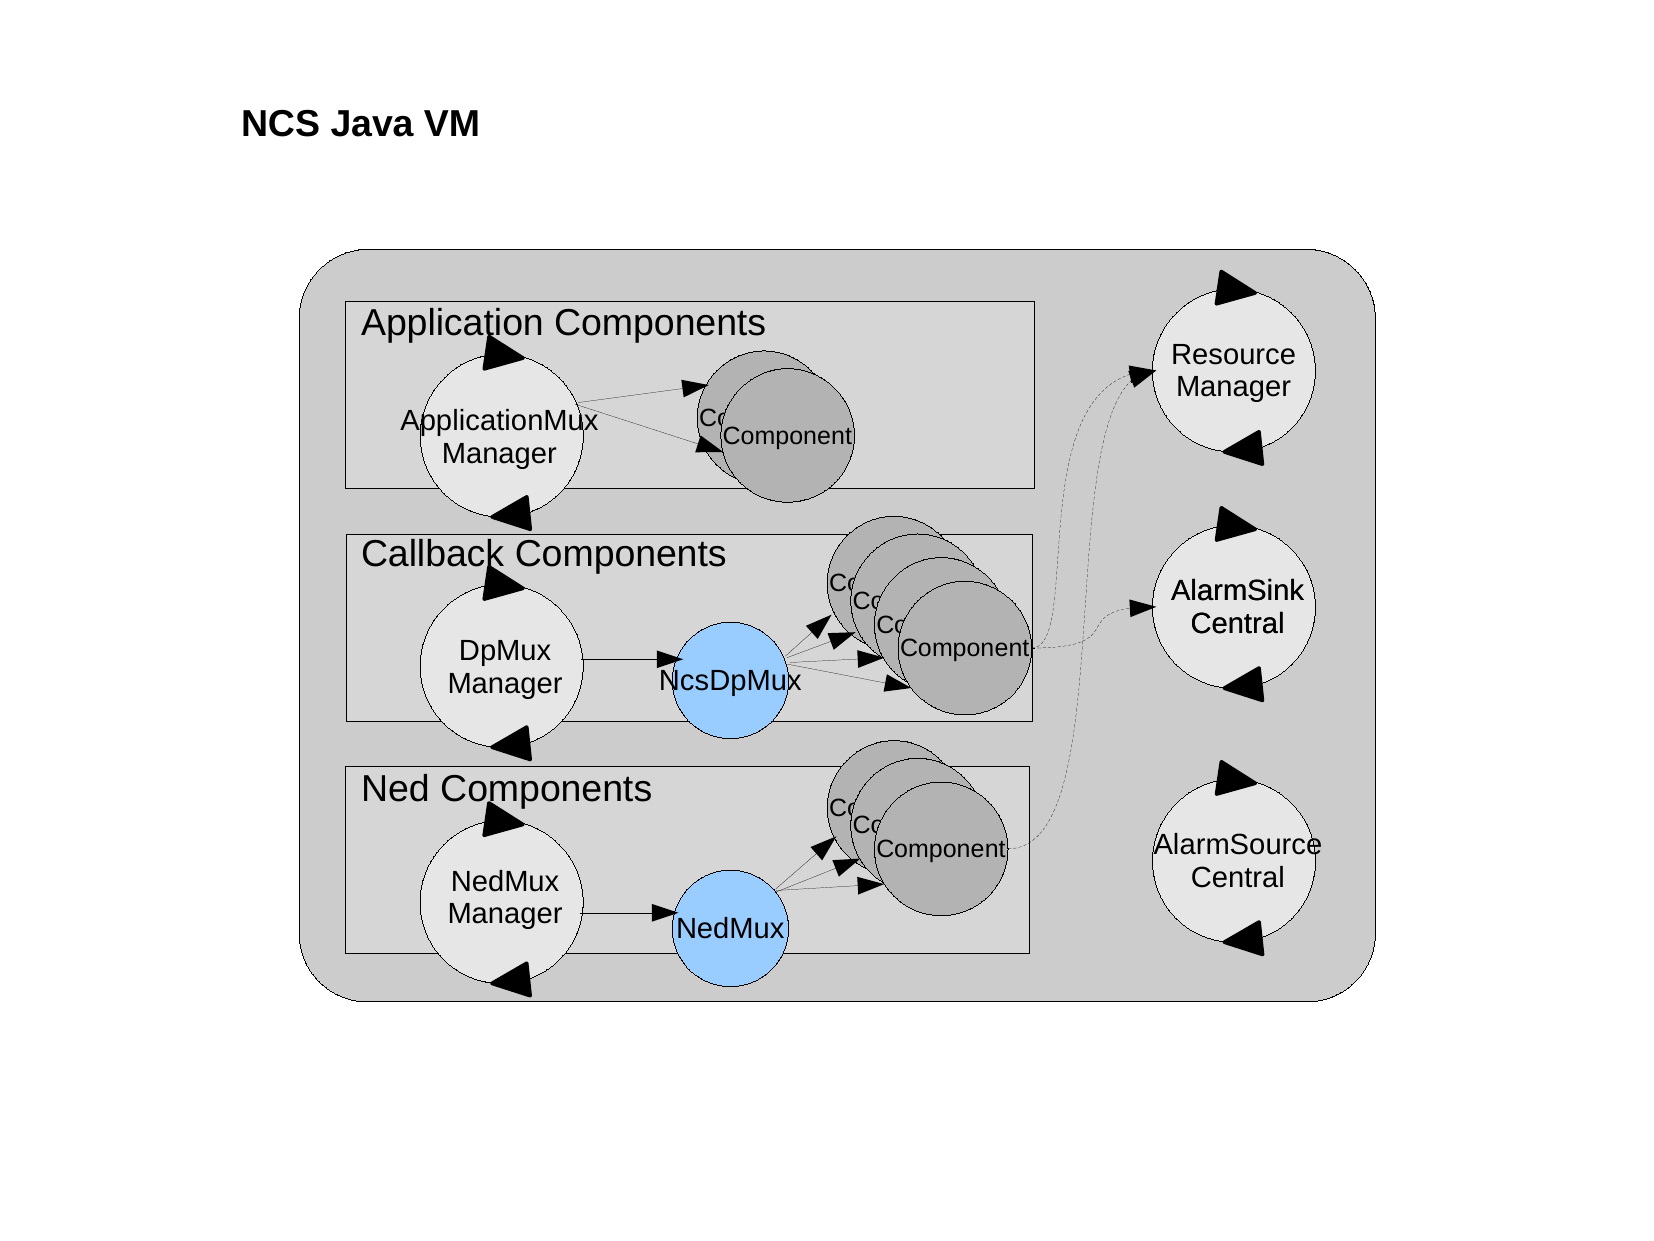

NCS Java VM
Application Components
Resource
Manager
Component
Component
ApplicationMux
Manager
Component
Callback Components
Component
Component
AlarmSink
Central
AlarmSink
Central
Component
NcsDpMux
DpMux
Manager
Component
Component
Ned Components
Component
AlarmSource
Central
NedMux
Manager
NedMux